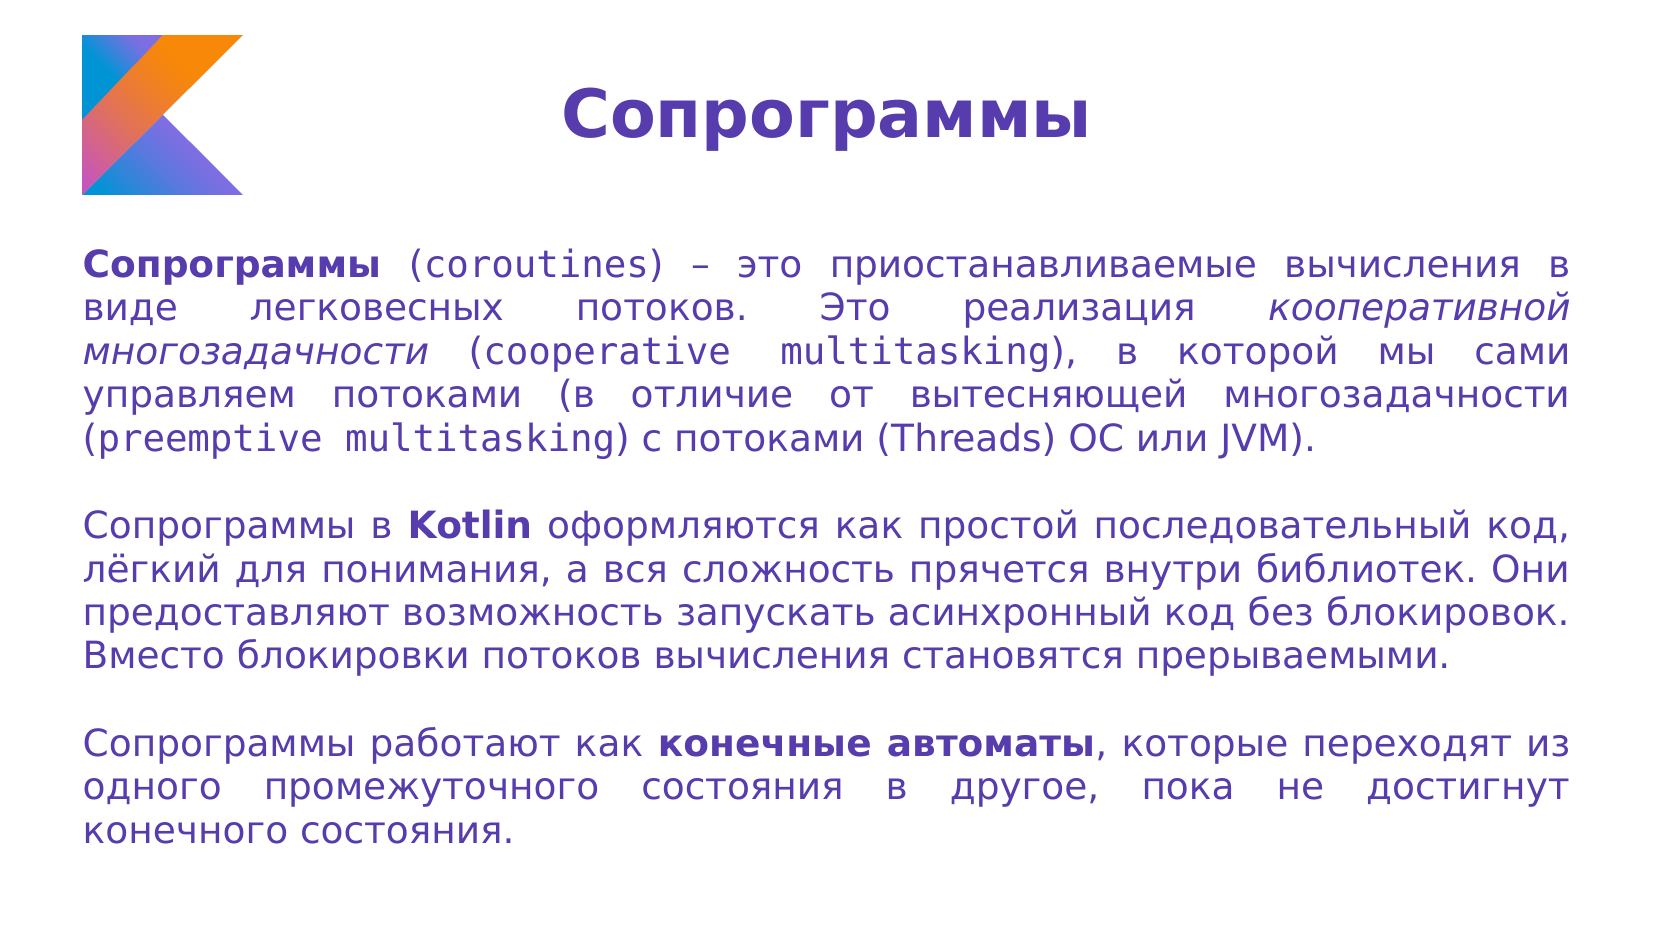

# Сопрограммы
Сопрограммы (coroutines) – это приостанавливаемые вычисления в виде легковесных потоков. Это реализация кооперативной многозадачности (cooperative multitasking), в которой мы сами управляем потоками (в отличие от вытесняющей многозадачности (preemptive multitasking) с потоками (Threads) ОС или JVM).
Сопрограммы в Kotlin оформляются как простой последовательный код, лёгкий для понимания, а вся сложность прячется внутри библиотек. Они предоставляют возможность запускать асинхронный код без блокировок. Вместо блокировки потоков вычисления становятся прерываемыми.
Сопрограммы работают как конечные автоматы, которые переходят из одного промежуточного состояния в другое, пока не достигнут конечного состояния.